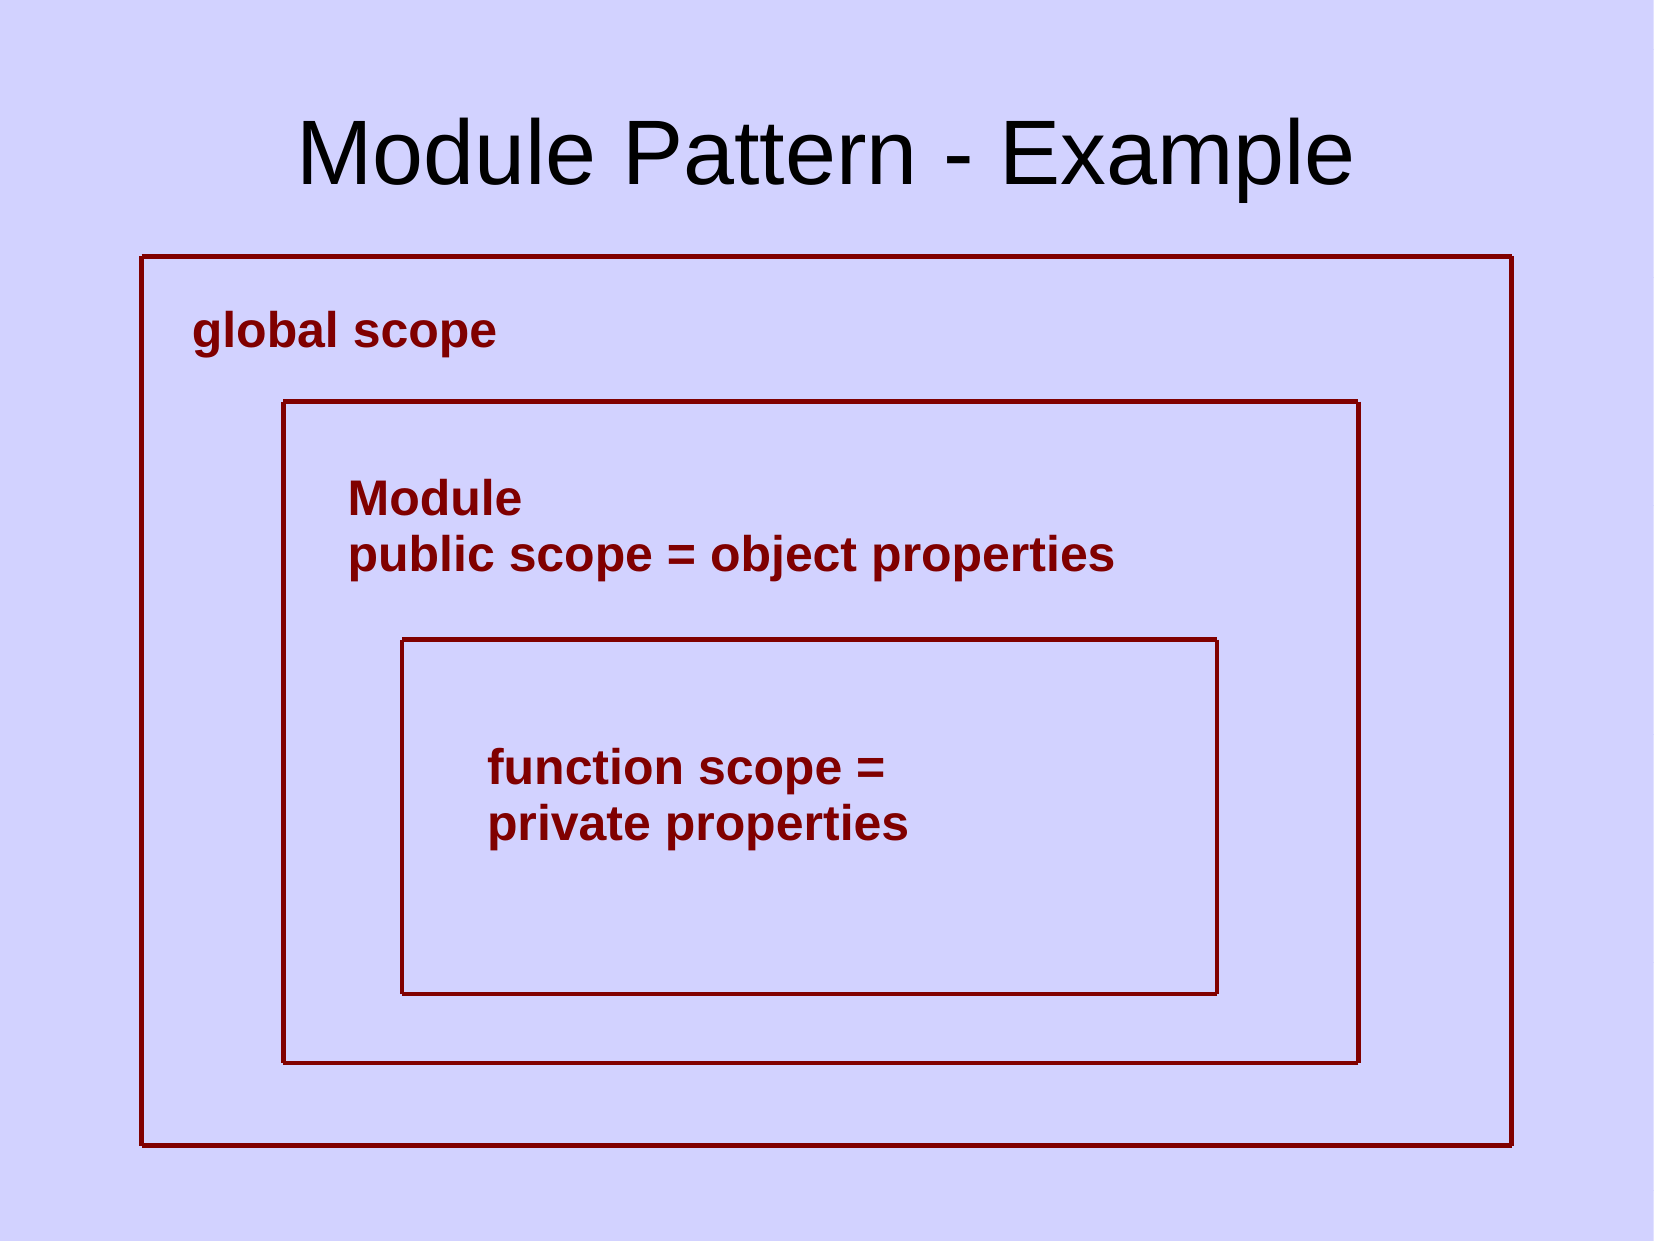

# Module Pattern - Example
global scope
Module
public scope = object properties
function scope =
private properties